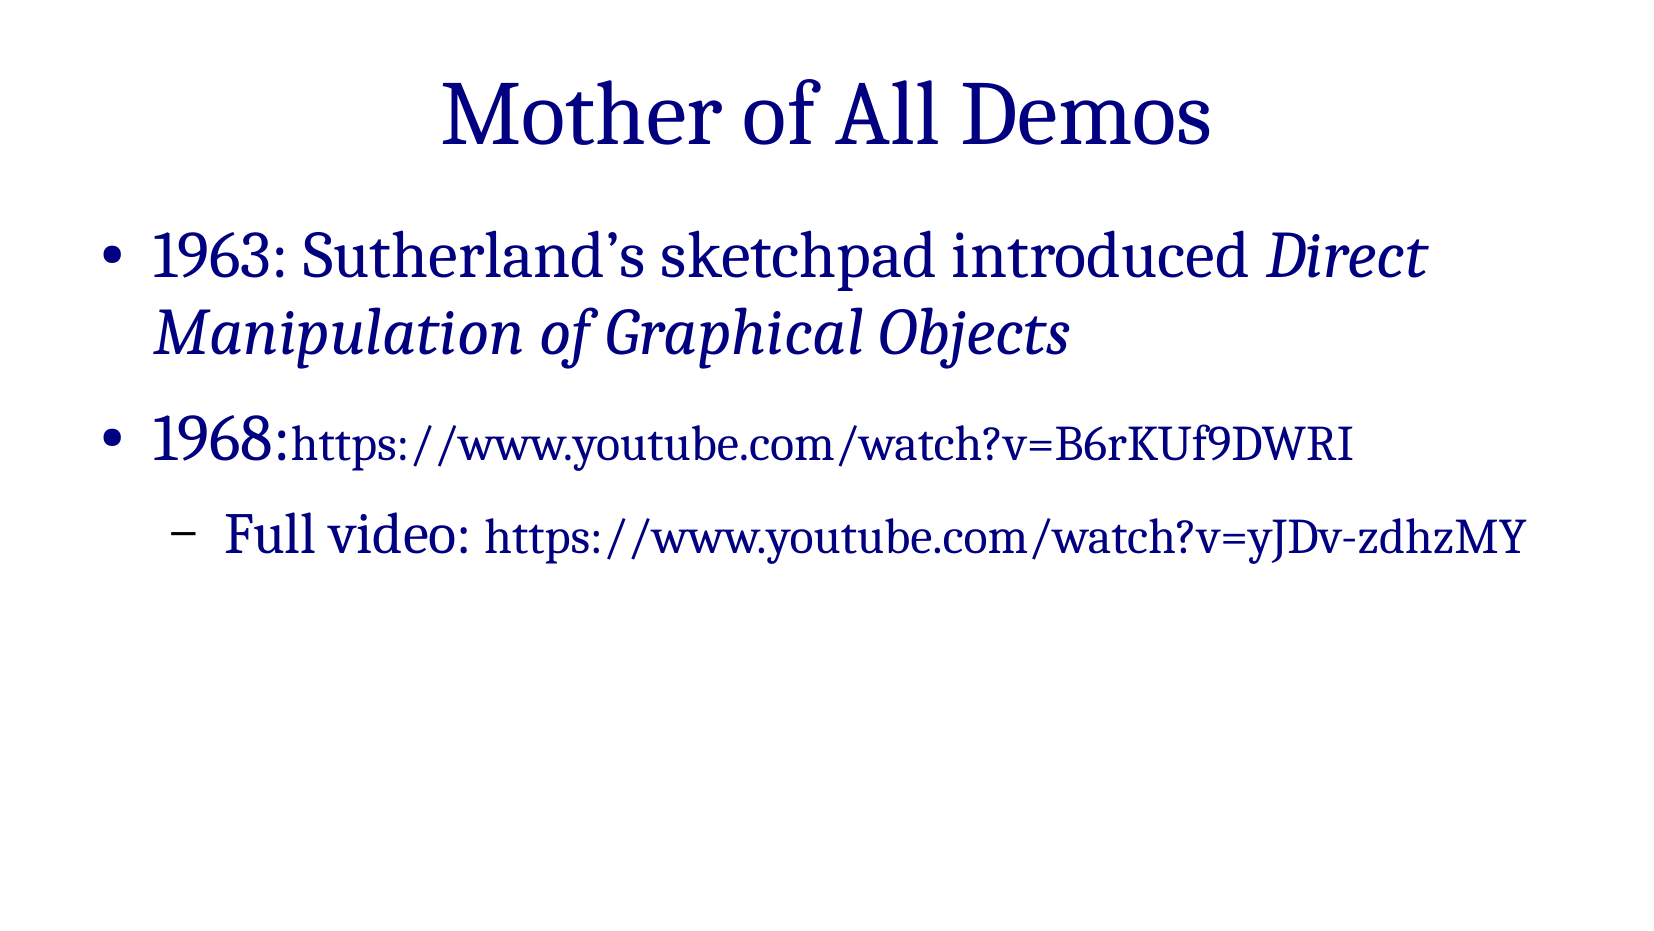

# Mother of All Demos
1963: Sutherland’s sketchpad introduced Direct Manipulation of Graphical Objects
1968:https://www.youtube.com/watch?v=B6rKUf9DWRI
Full video: https://www.youtube.com/watch?v=yJDv-zdhzMY